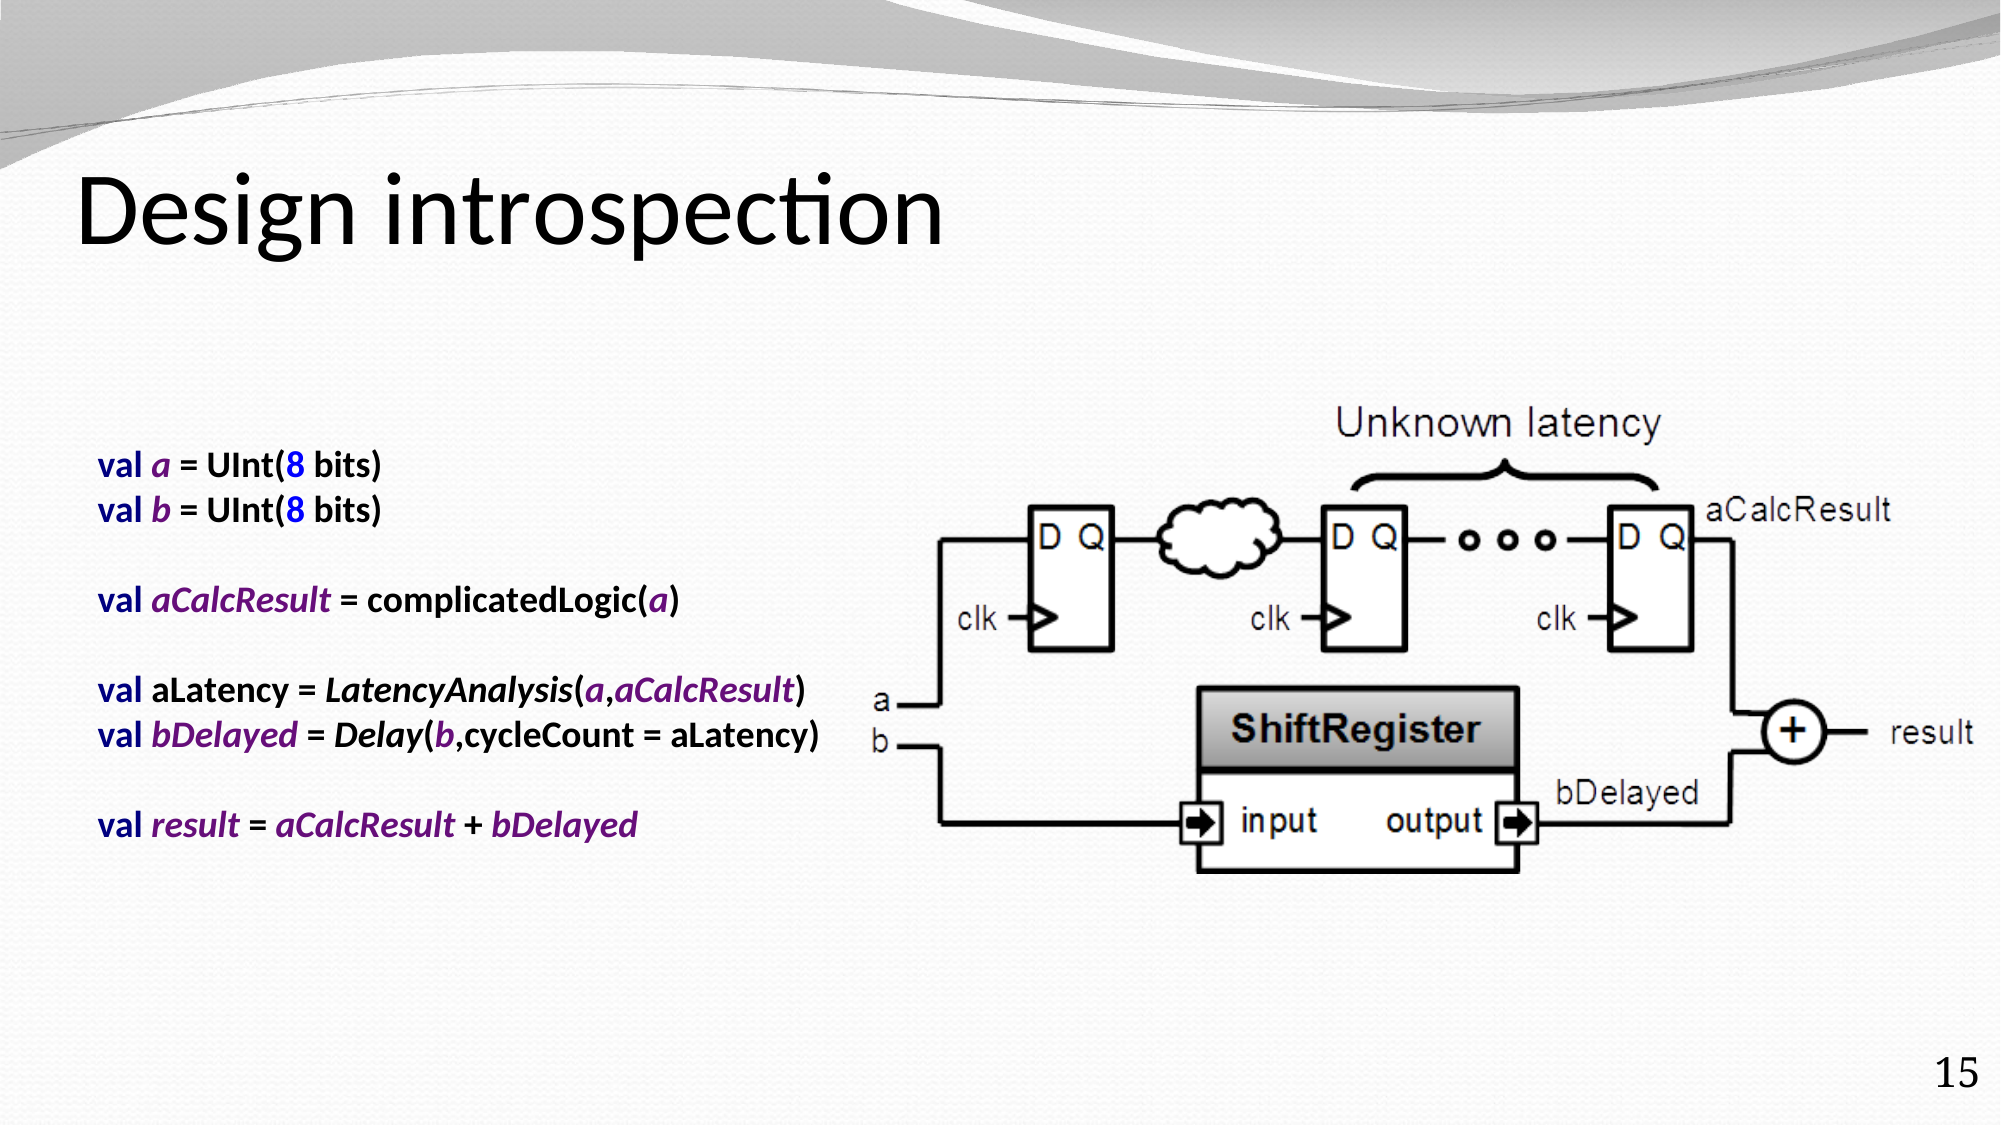

# Design introspection
val a = UInt(8 bits)
val b = UInt(8 bits)
val aCalcResult = complicatedLogic(a)
val aLatency = LatencyAnalysis(a,aCalcResult)
val bDelayed = Delay(b,cycleCount = aLatency)
val result = aCalcResult + bDelayed